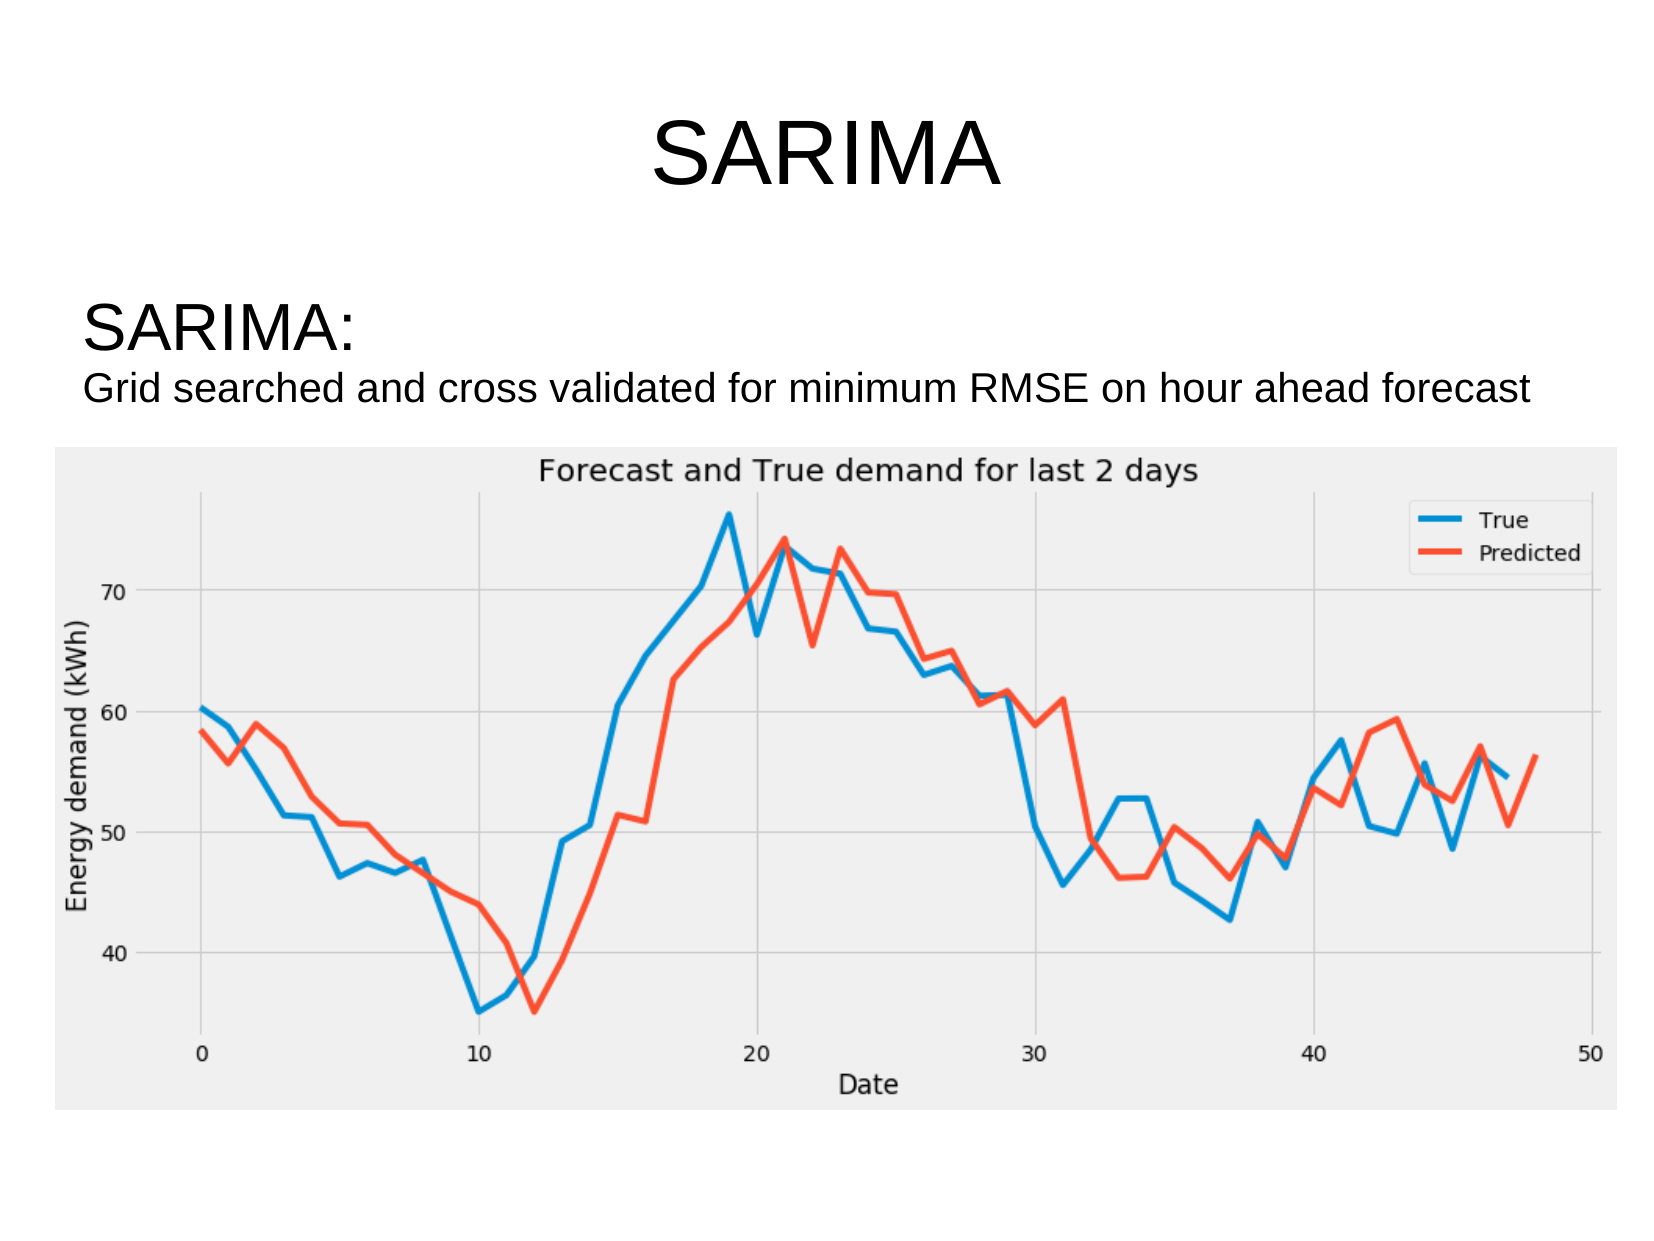

# SARIMA
SARIMA:
Grid searched and cross validated for minimum RMSE on hour ahead forecast